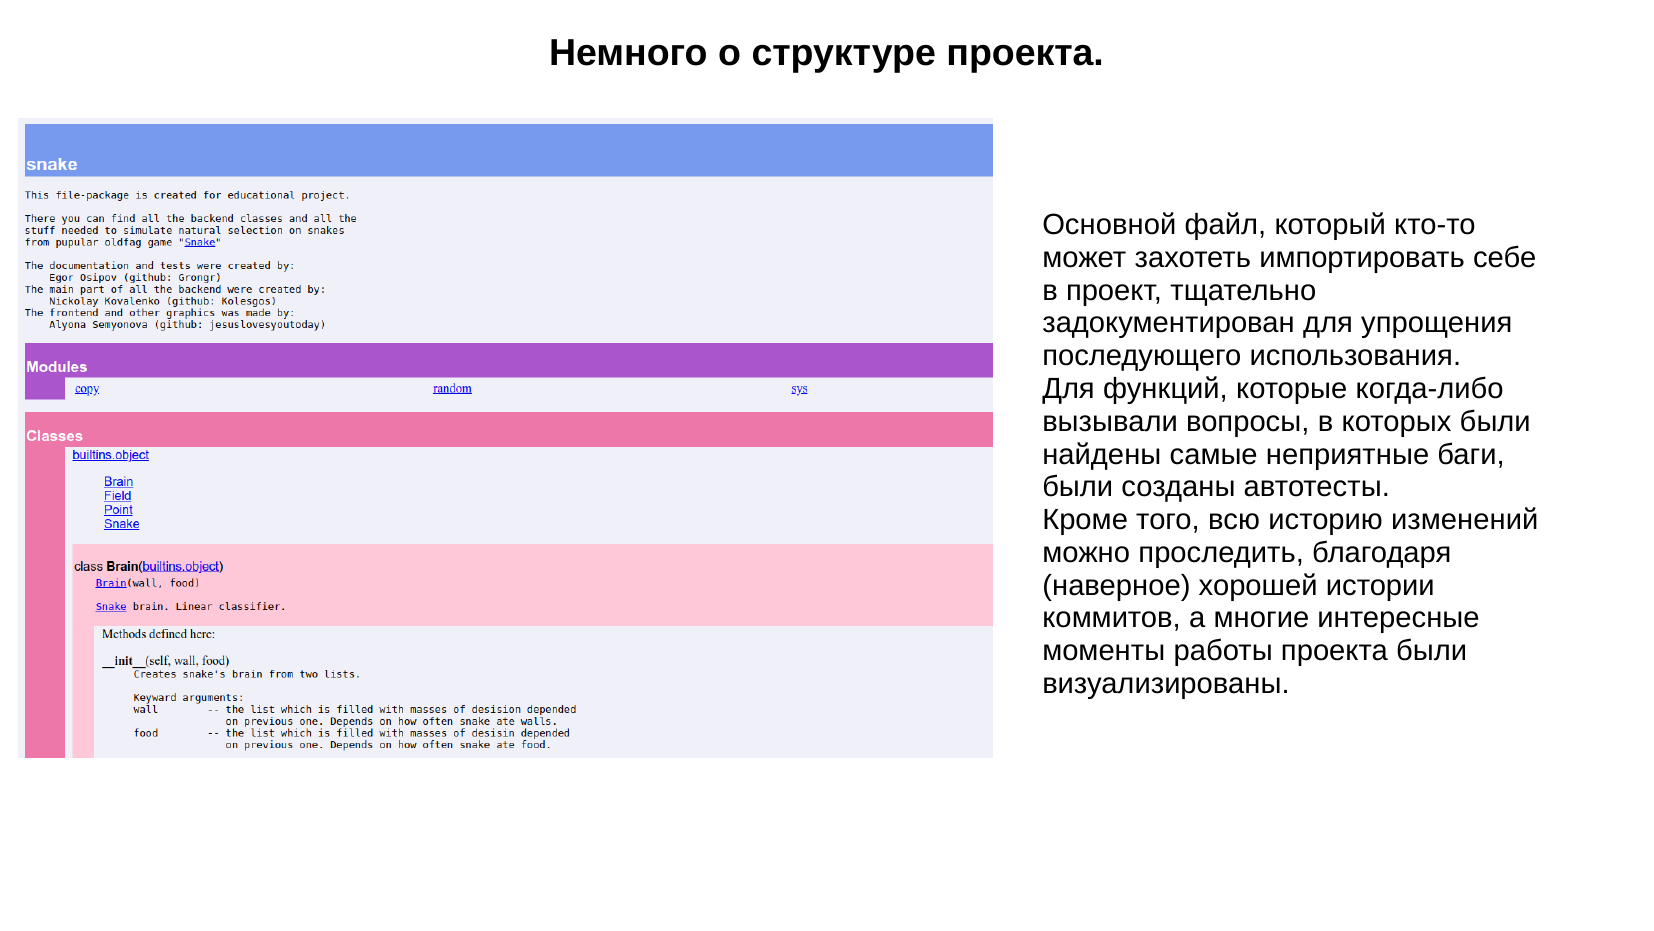

Немного о структуре проекта.
Основной файл, который кто-то может захотеть импортировать себе в проект, тщательно задокументирован для упрощения последующего использования.
Для функций, которые когда-либо вызывали вопросы, в которых были найдены самые неприятные баги, были созданы автотесты.
Кроме того, всю историю изменений можно проследить, благодаря (наверное) хорошей истории коммитов, а многие интересные моменты работы проекта были визуализированы.